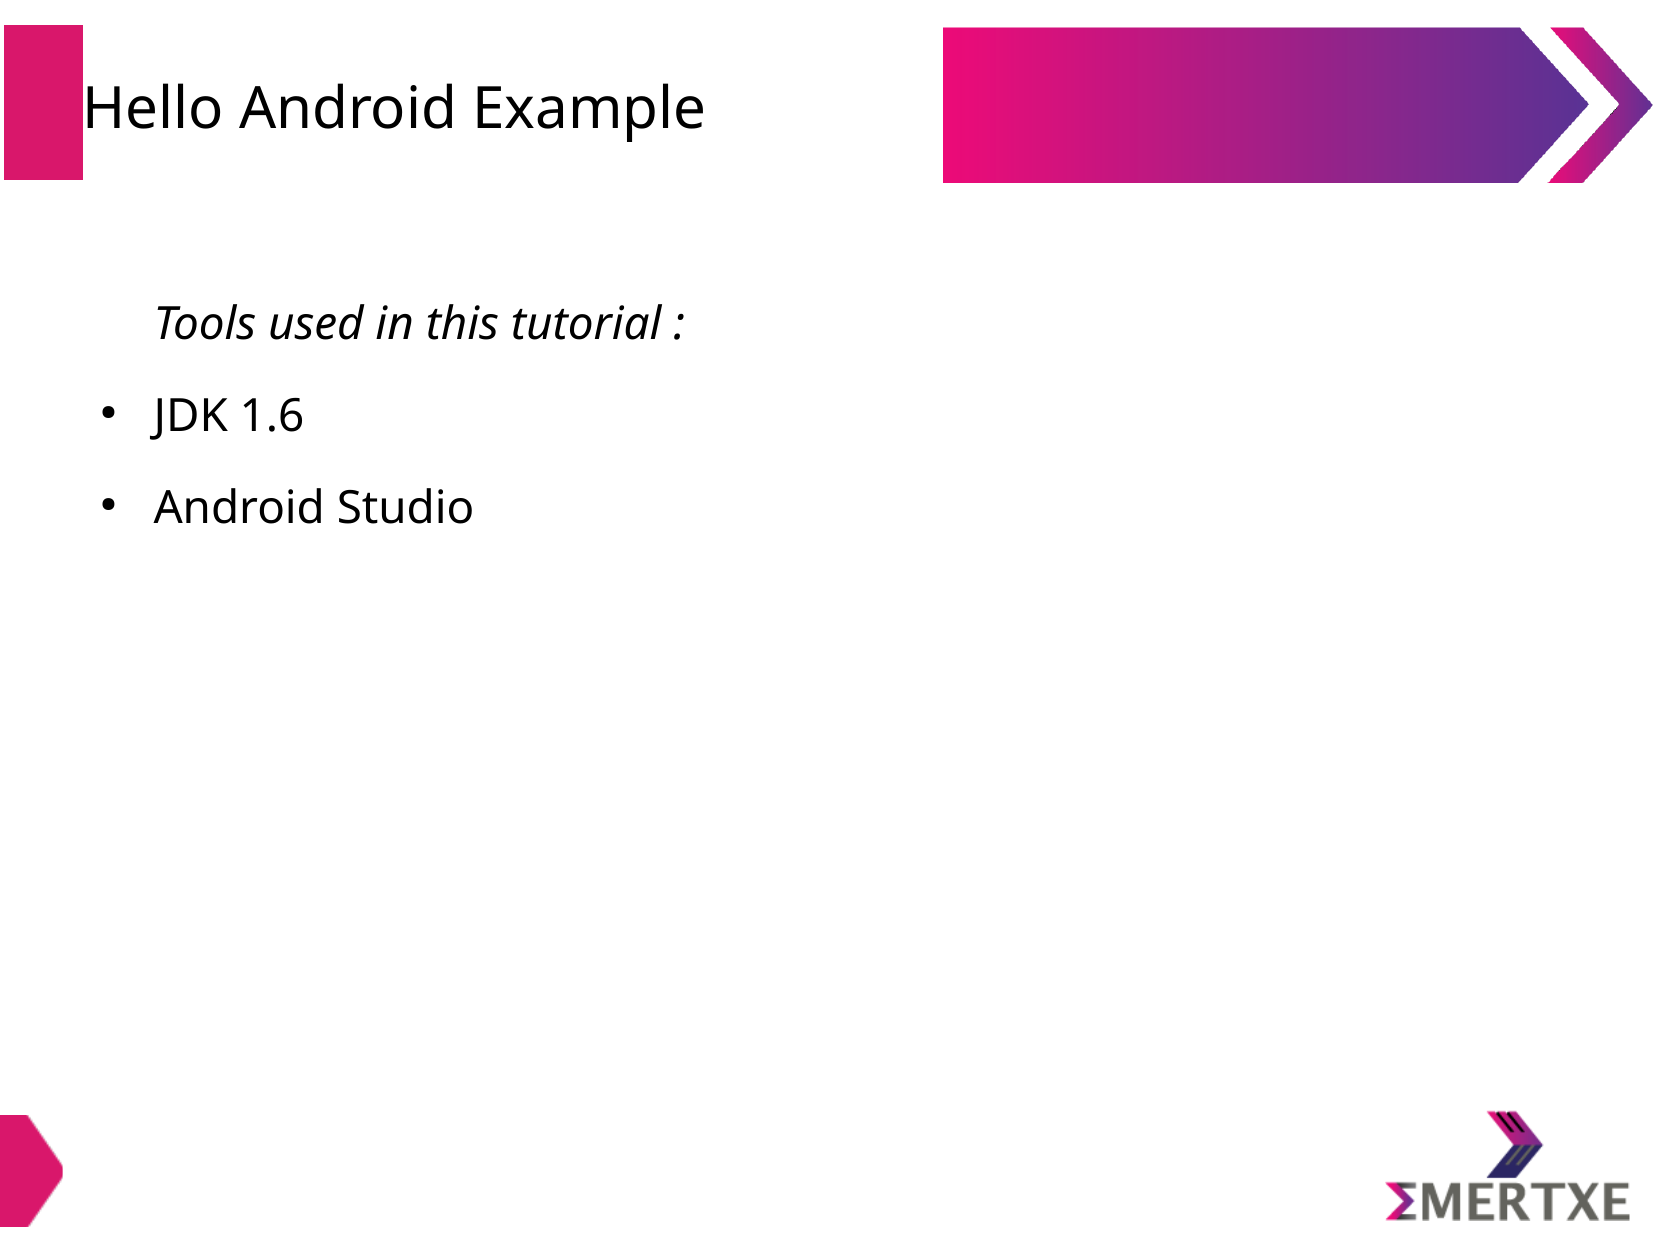

# Hello Android Example
Tools used in this tutorial :
JDK 1.6
Android Studio